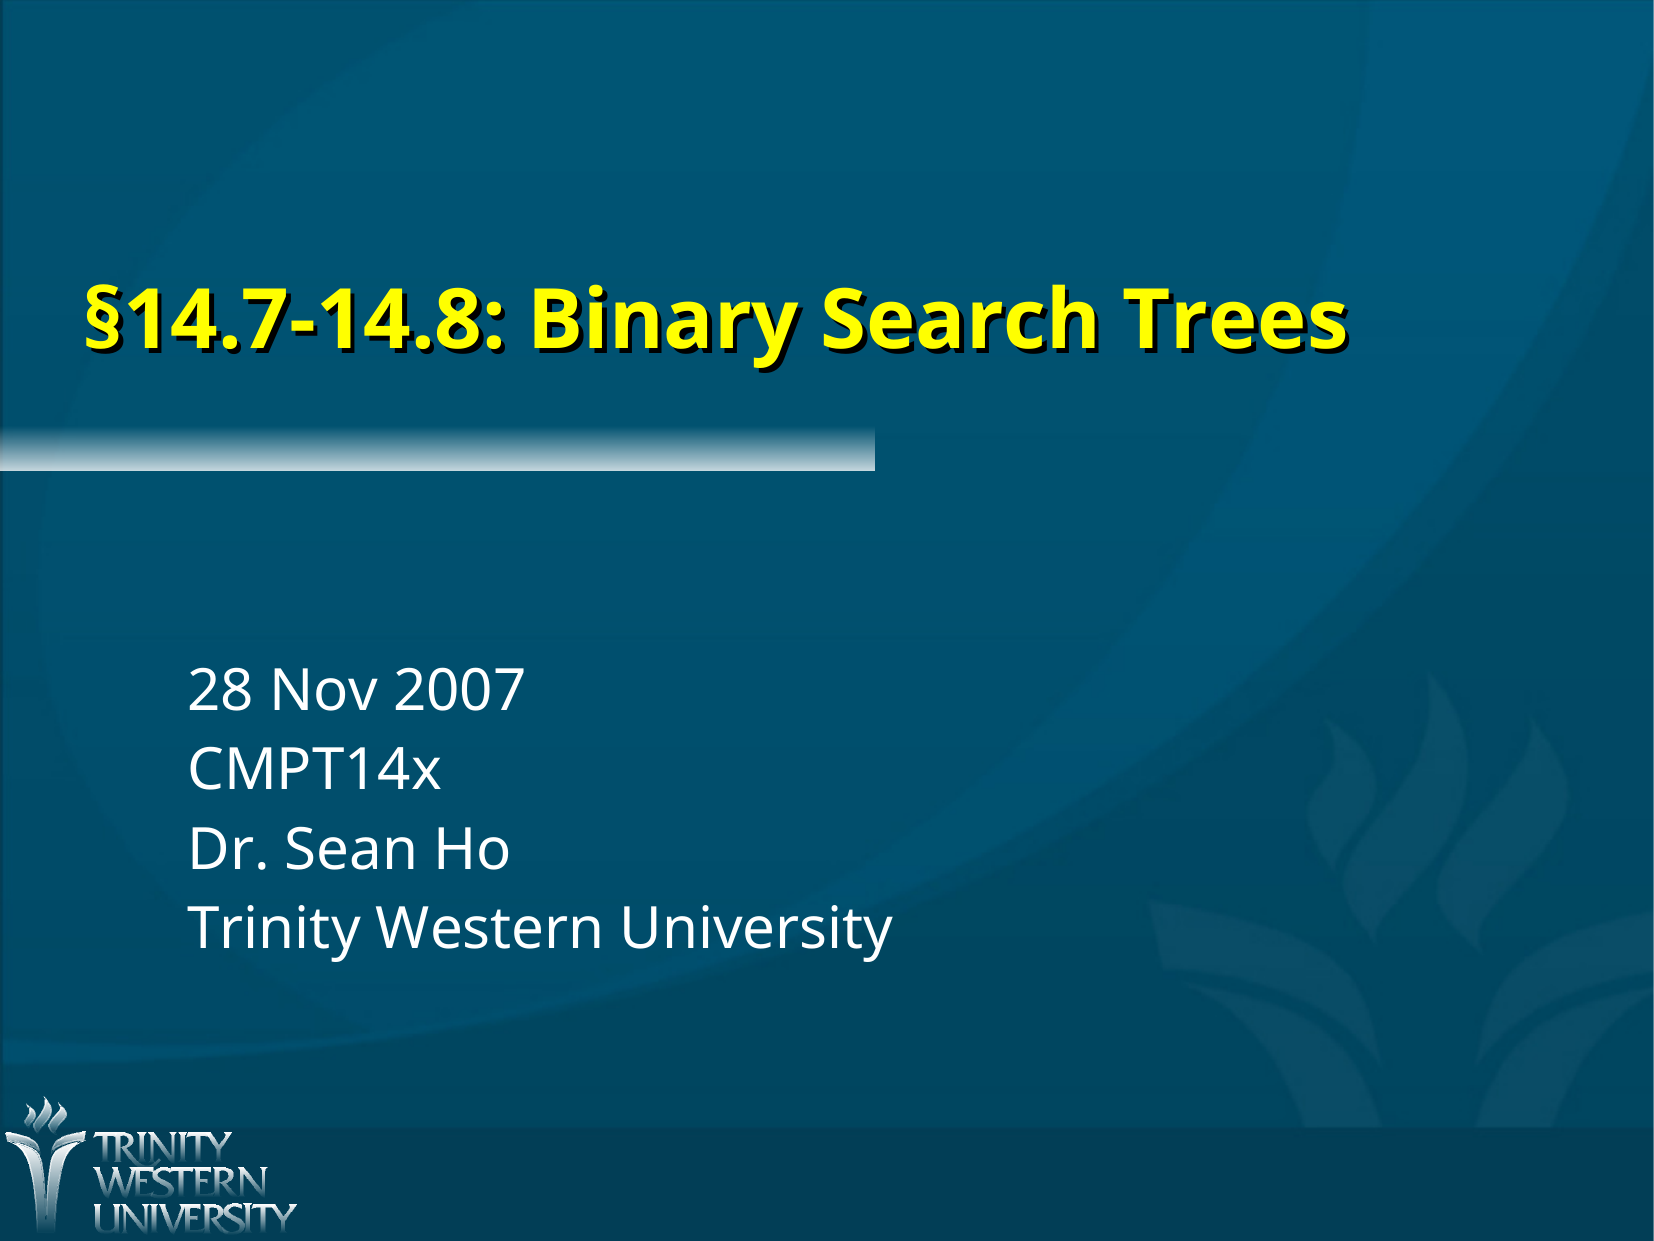

# §14.7-14.8: Binary Search Trees
28 Nov 2007
CMPT14x
Dr. Sean Ho
Trinity Western University